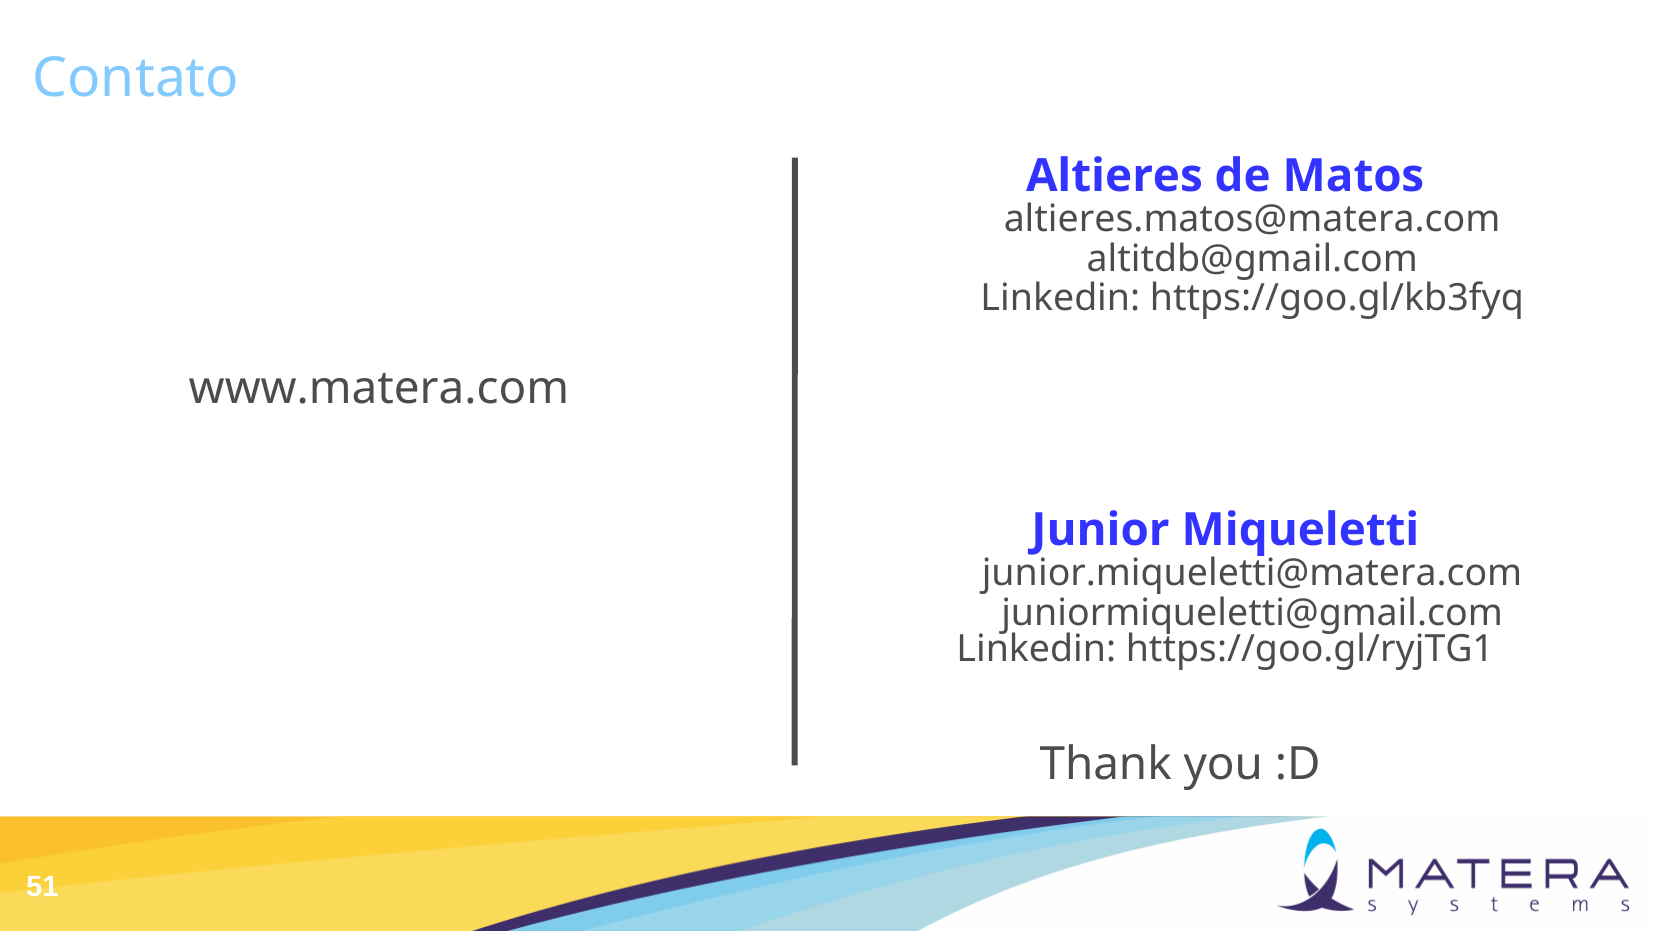

# Contato
Altieres de Matos
altieres.matos@matera.com
altitdb@gmail.com
Linkedin: https://goo.gl/kb3fyq
www.matera.com
Junior Miqueletti
junior.miqueletti@matera.com
juniormiqueletti@gmail.com
Linkedin: https://goo.gl/ryjTG1
Thank you :D